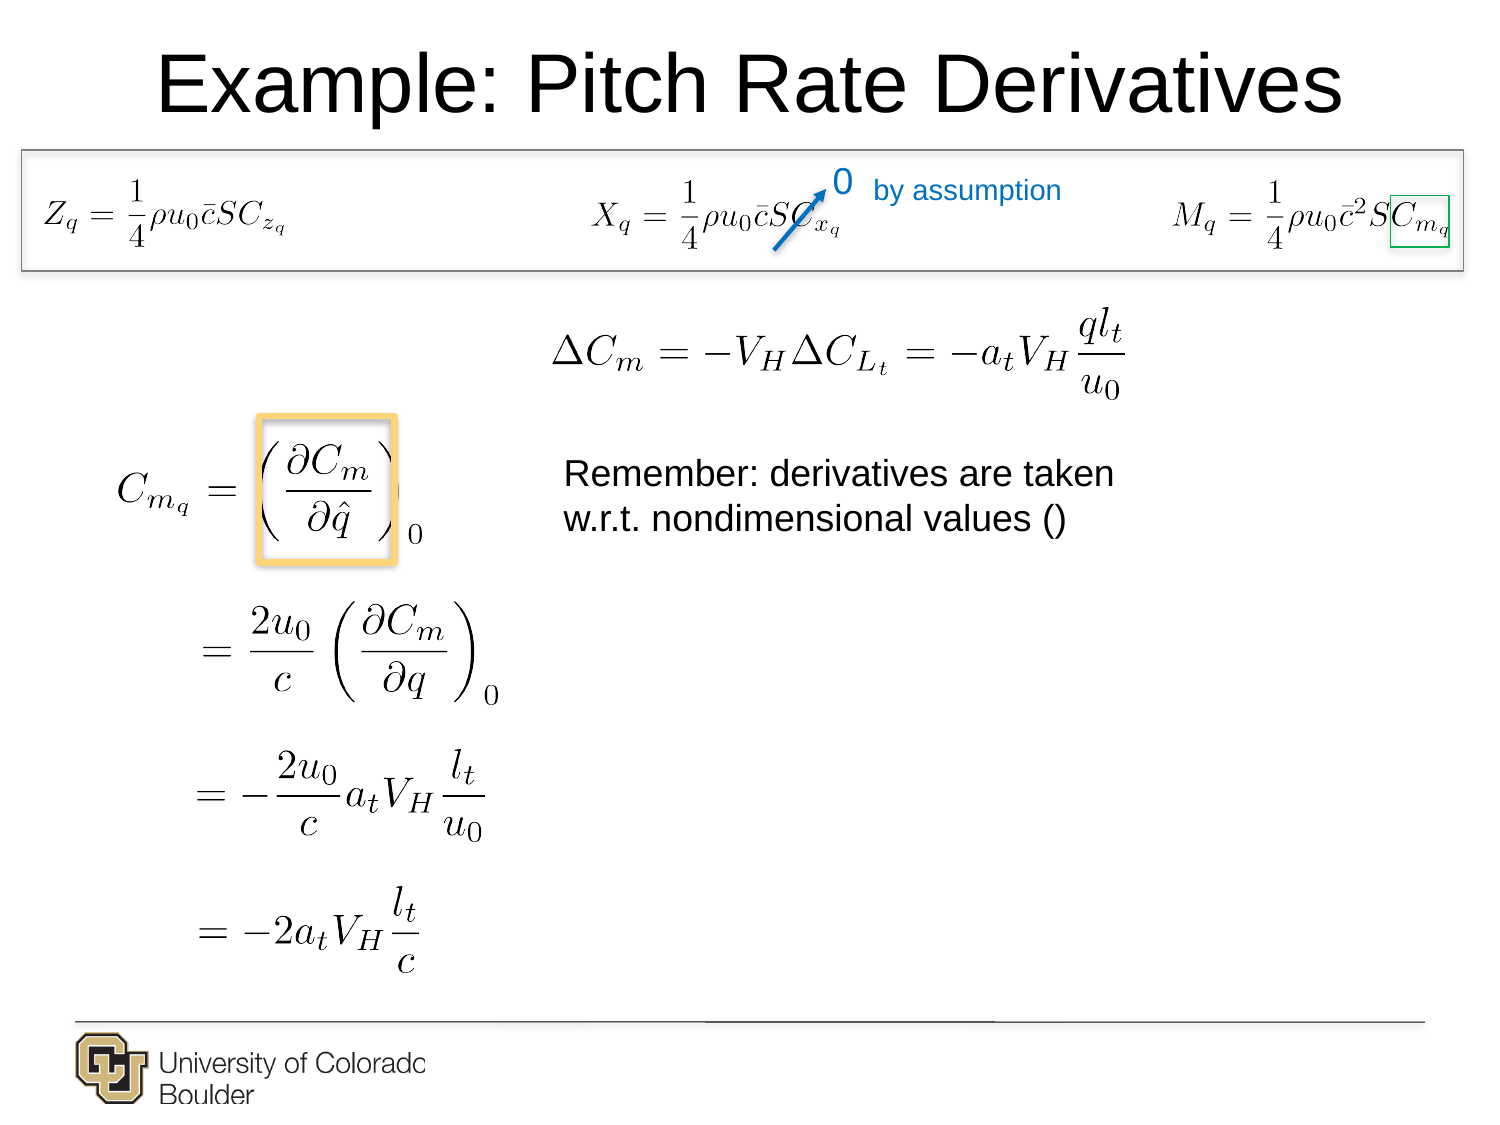

# Example: Pitch Rate Derivatives
0
by assumption
Remember: derivatives are taken w.r.t. nondimensional values ()